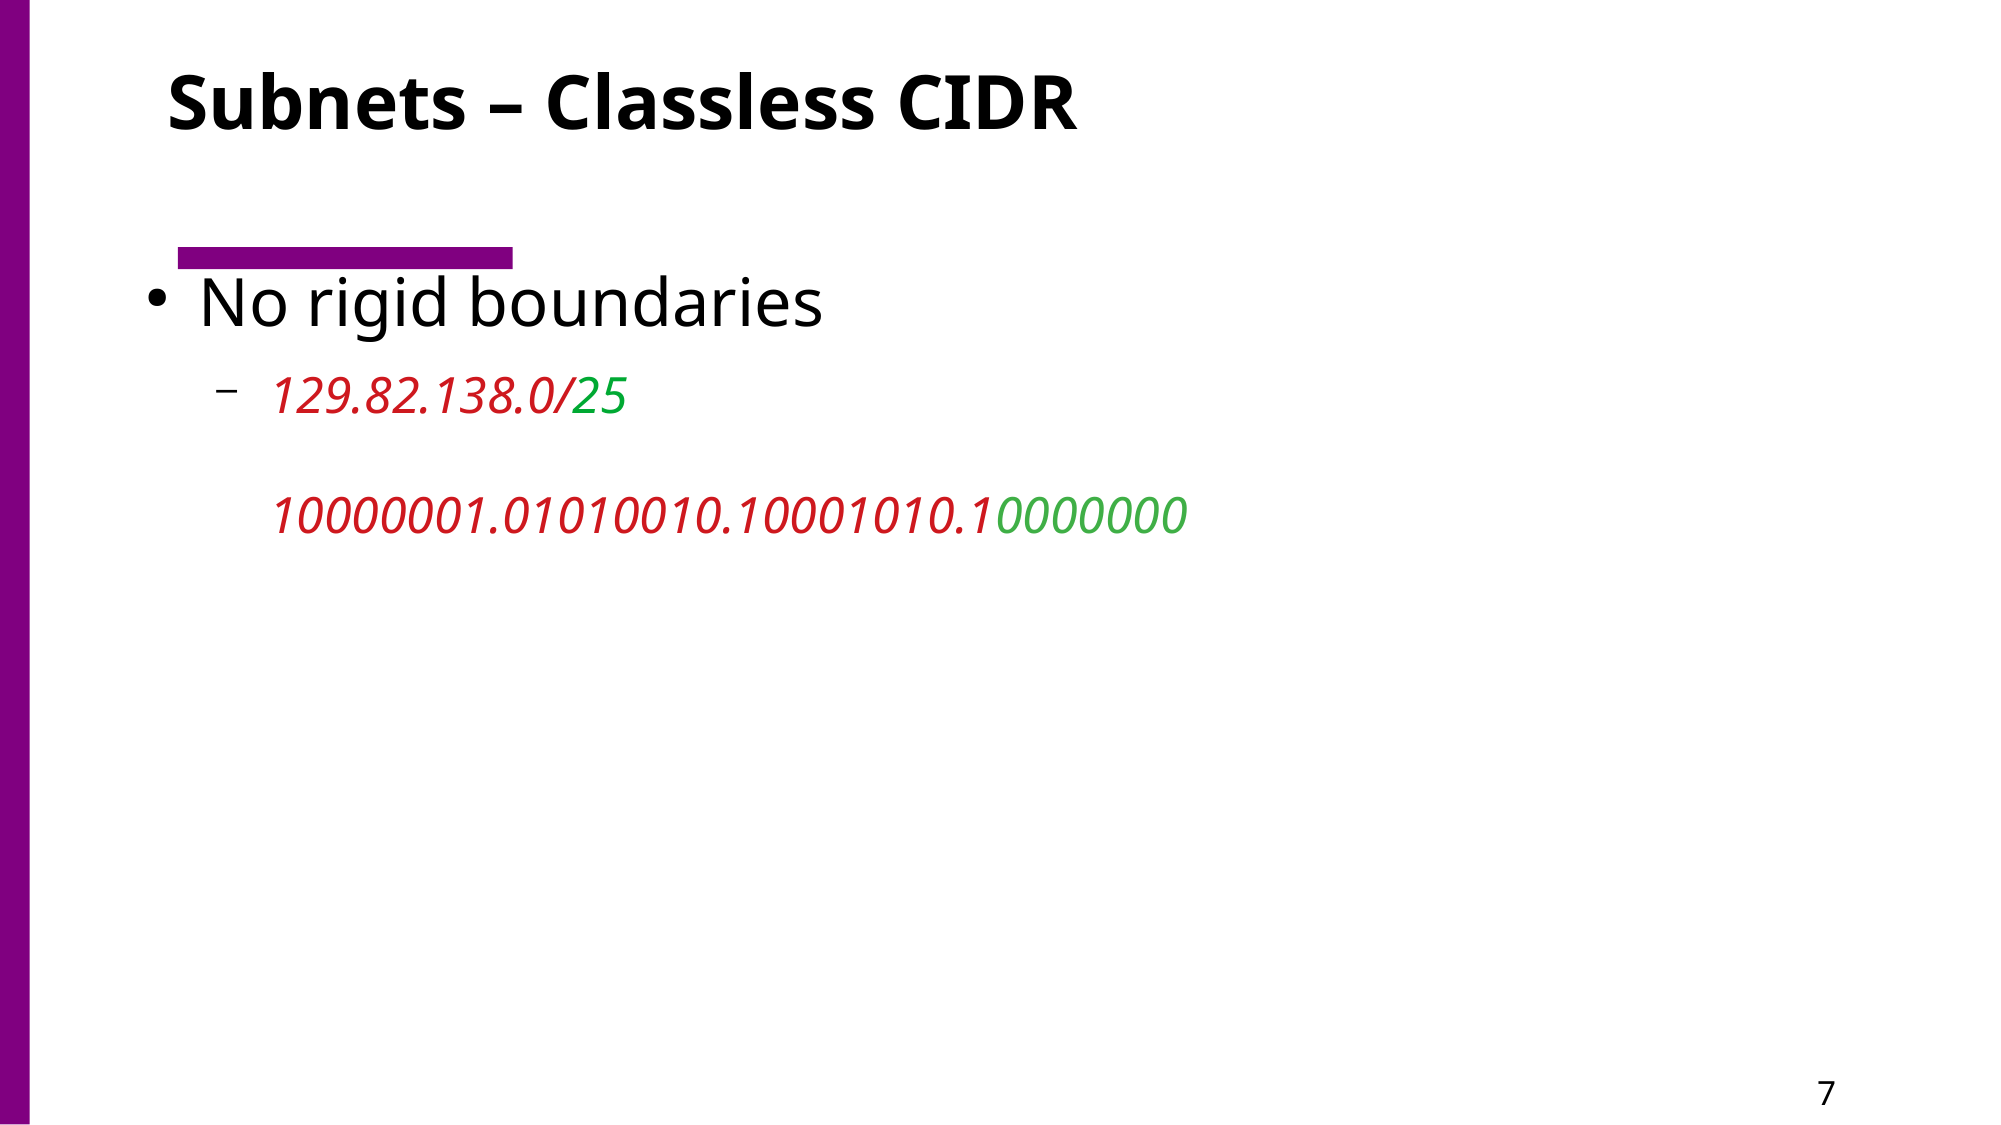

Subnets – Classless CIDR
#
No rigid boundaries
129.82.138.0/25
10000001.01010010.10001010.10000000